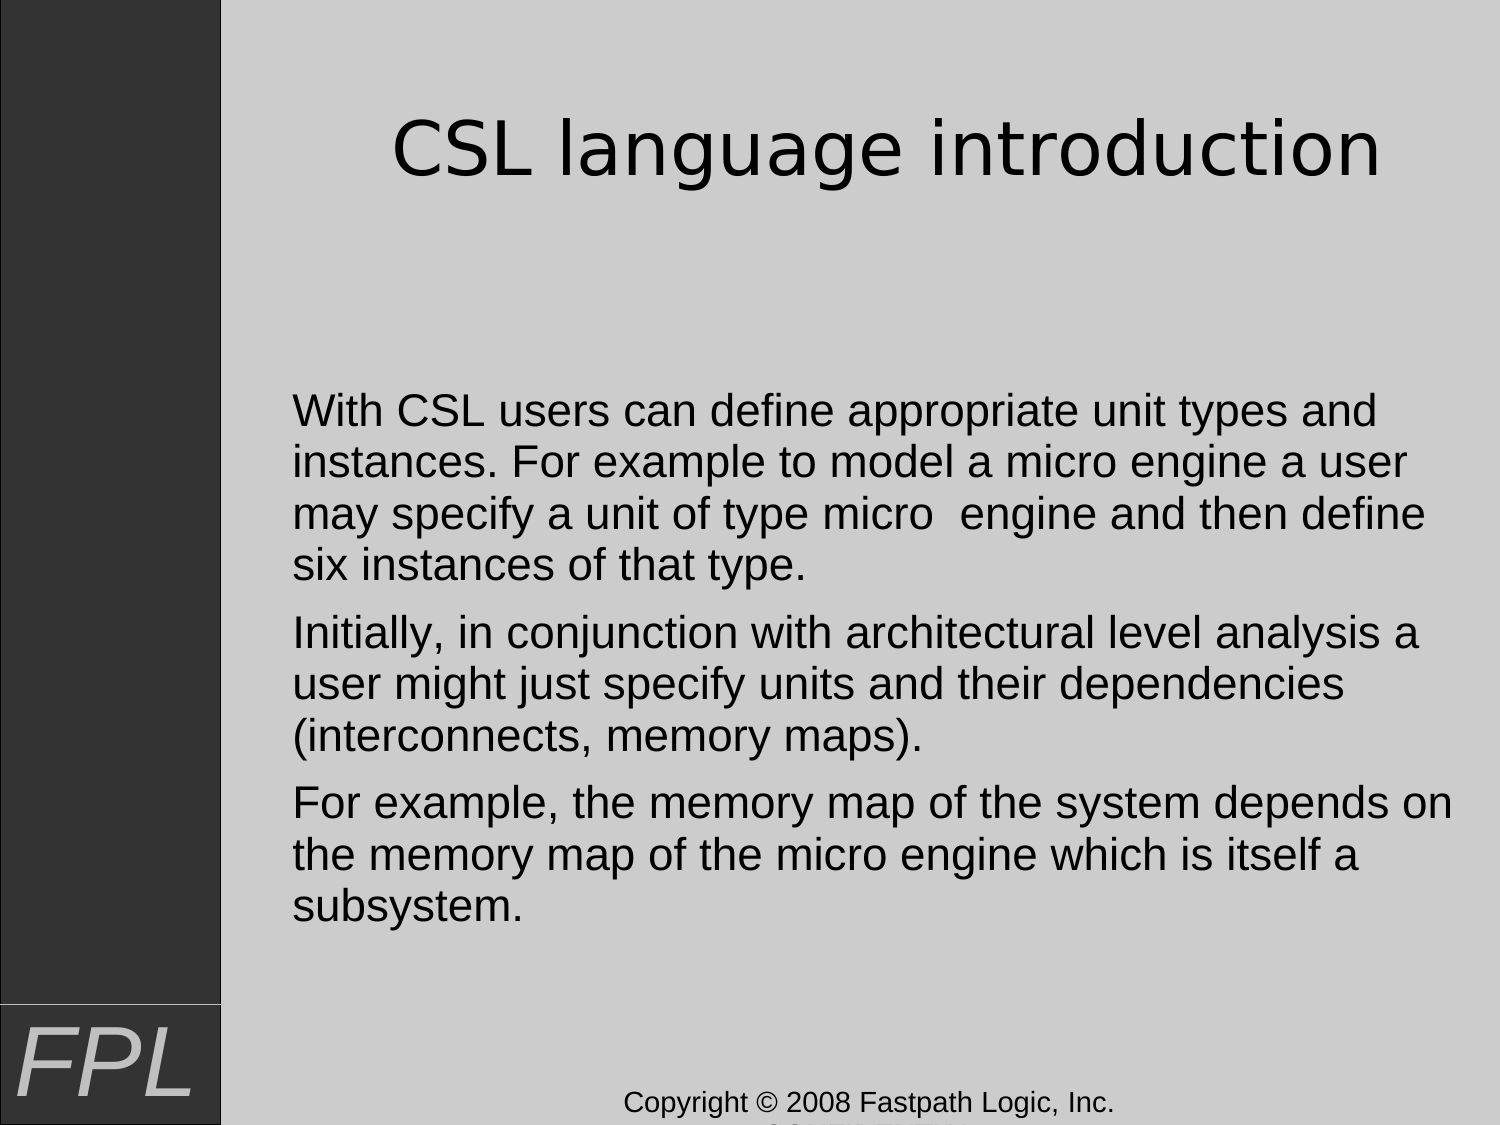

# CSL language introduction
With CSL users can define appropriate unit types and instances. For example to model a micro engine a user may specify a unit of type micro engine and then define six instances of that type.
Initially, in conjunction with architectural level analysis a user might just specify units and their dependencies (interconnects, memory maps).
For example, the memory map of the system depends on the memory map of the micro engine which is itself a subsystem.